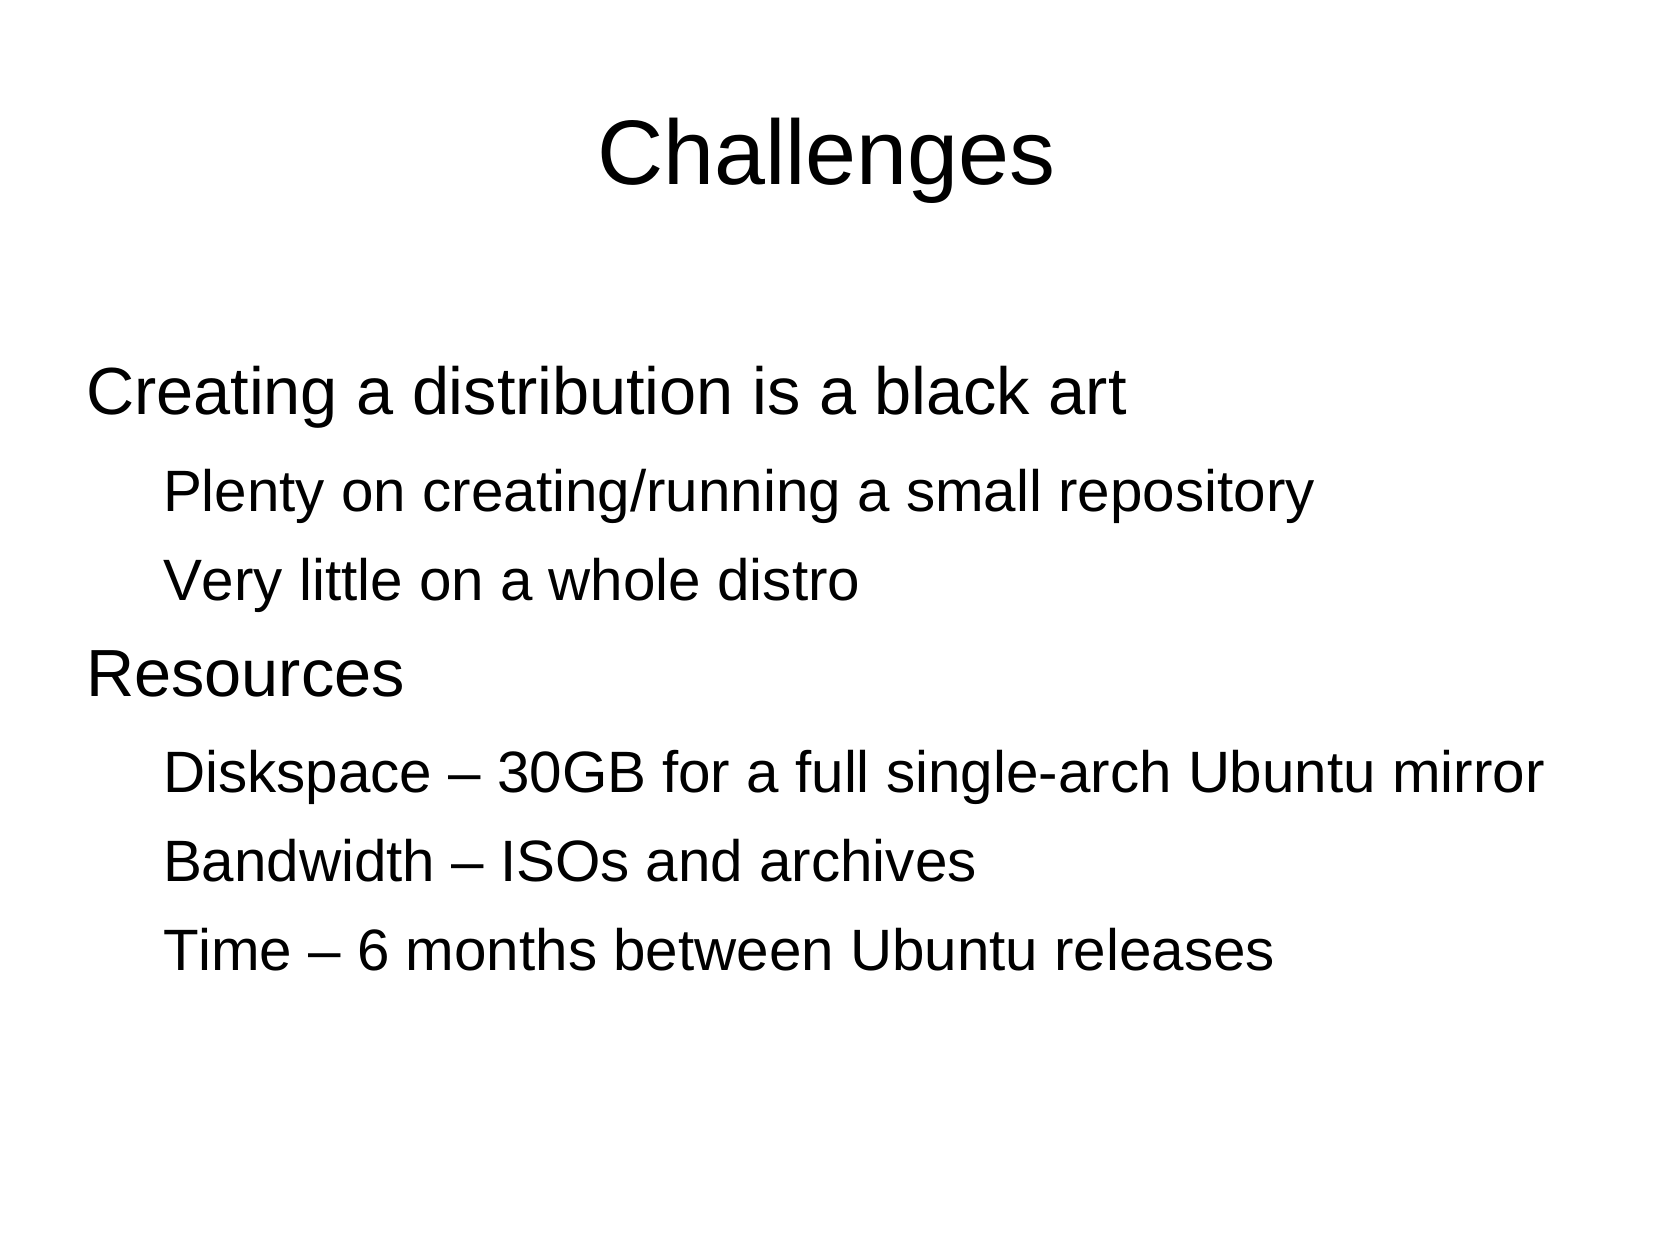

# Challenges
Creating a distribution is a black art
Plenty on creating/running a small repository
Very little on a whole distro
Resources
Diskspace – 30GB for a full single-arch Ubuntu mirror
Bandwidth – ISOs and archives
Time – 6 months between Ubuntu releases